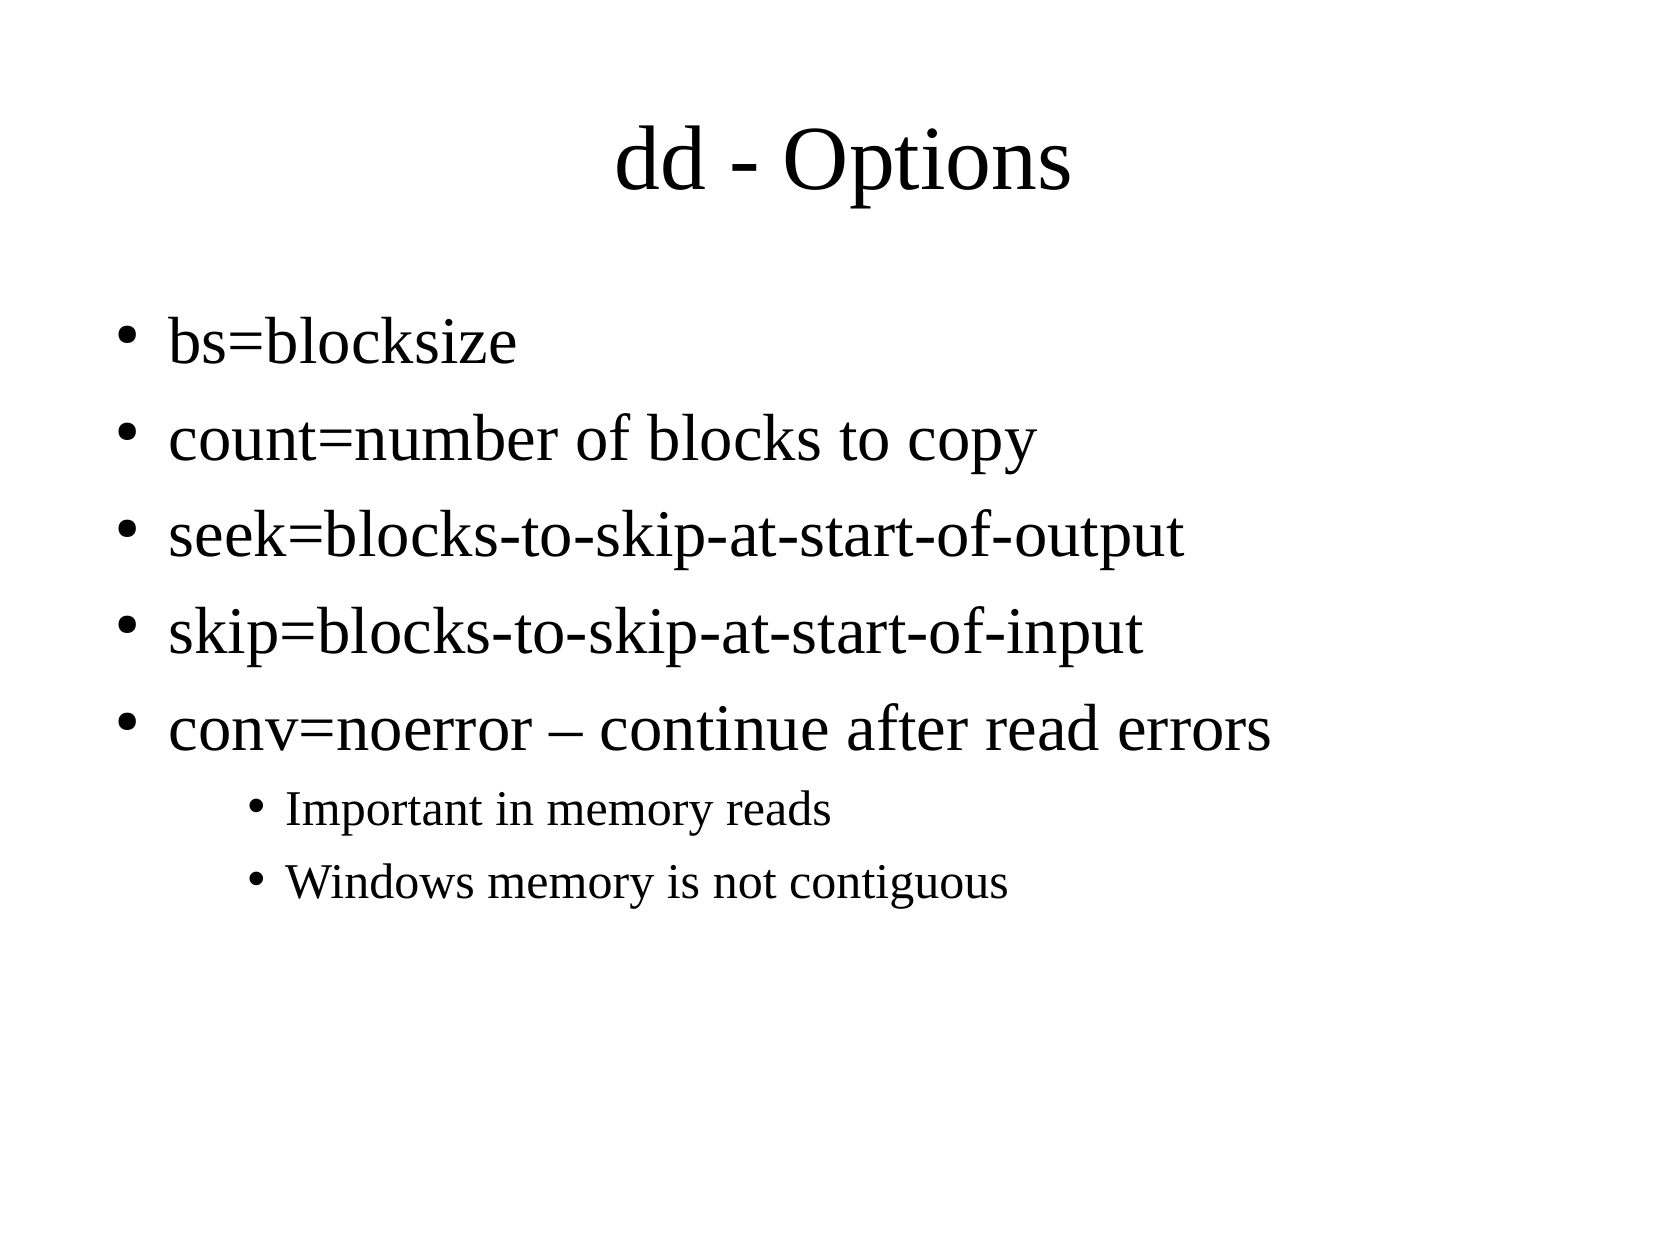

# dd - Options
bs=blocksize
count=number of blocks to copy
seek=blocks-to-skip-at-start-of-output
skip=blocks-to-skip-at-start-of-input
conv=noerror – continue after read errors
Important in memory reads
Windows memory is not contiguous